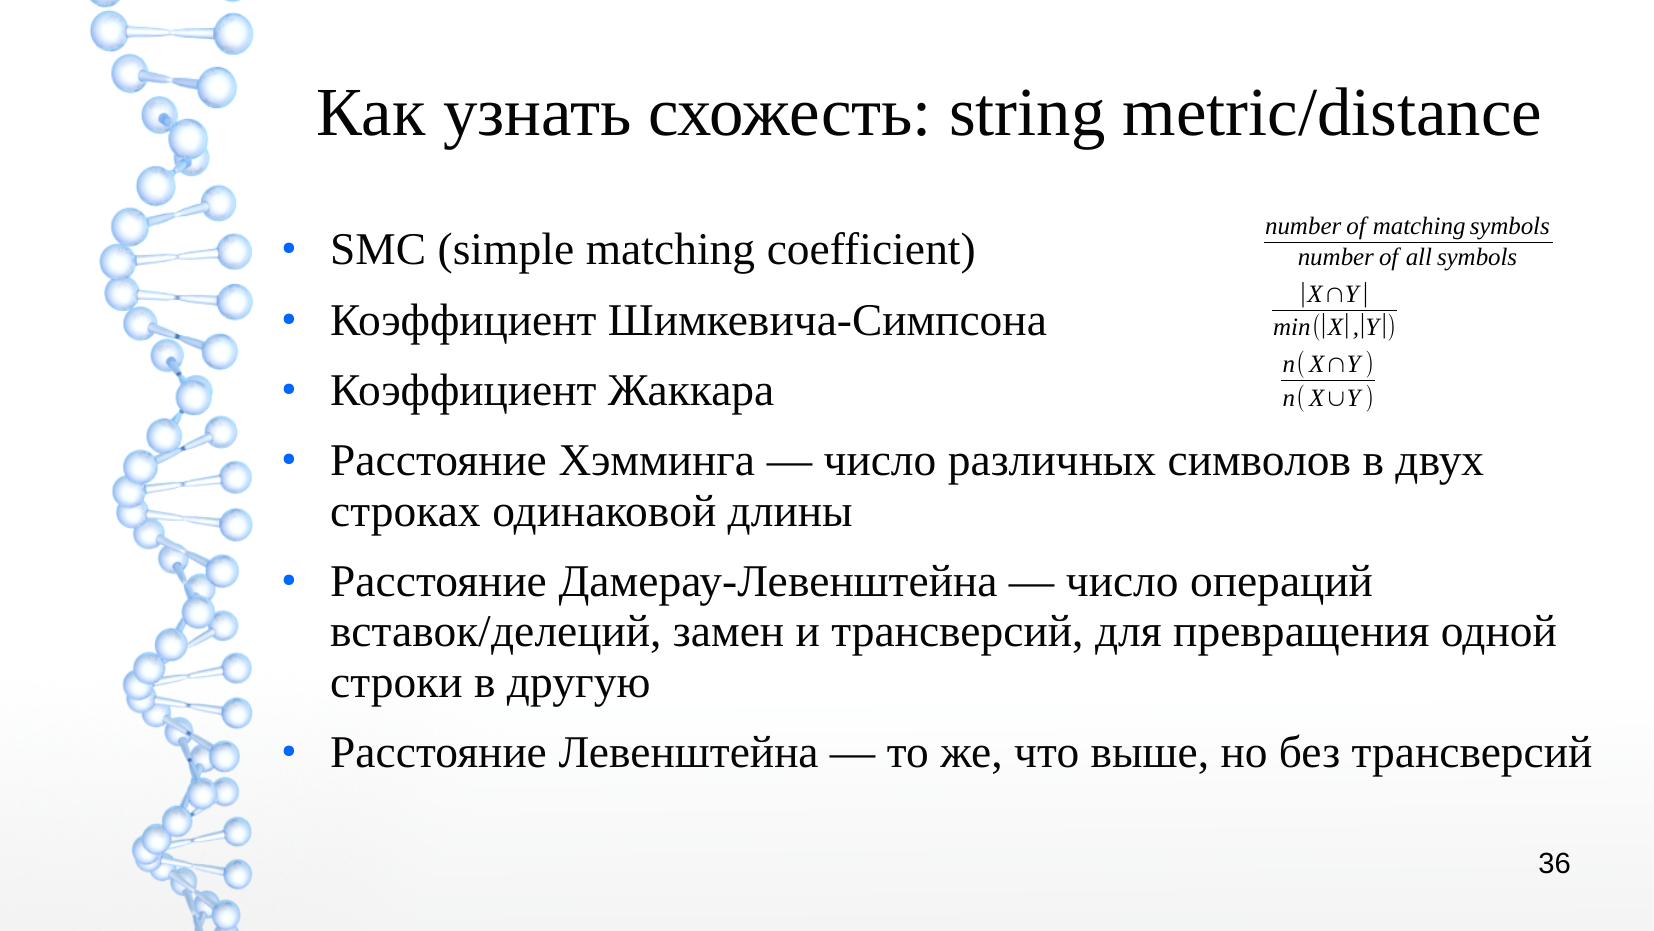

# Как узнать схожесть: string metric/distance
SMC (simple matching coefficient)
Коэффициент Шимкевича-Симпсона
Коэффициент Жаккара
Расстояние Хэмминга — число различных символов в двух строках одинаковой длины
Расстояние Дамерау-Левенштейна — число операций вставок/делеций, замен и трансверсий, для превращения одной строки в другую
Расстояние Левенштейна — то же, что выше, но без трансверсий
36